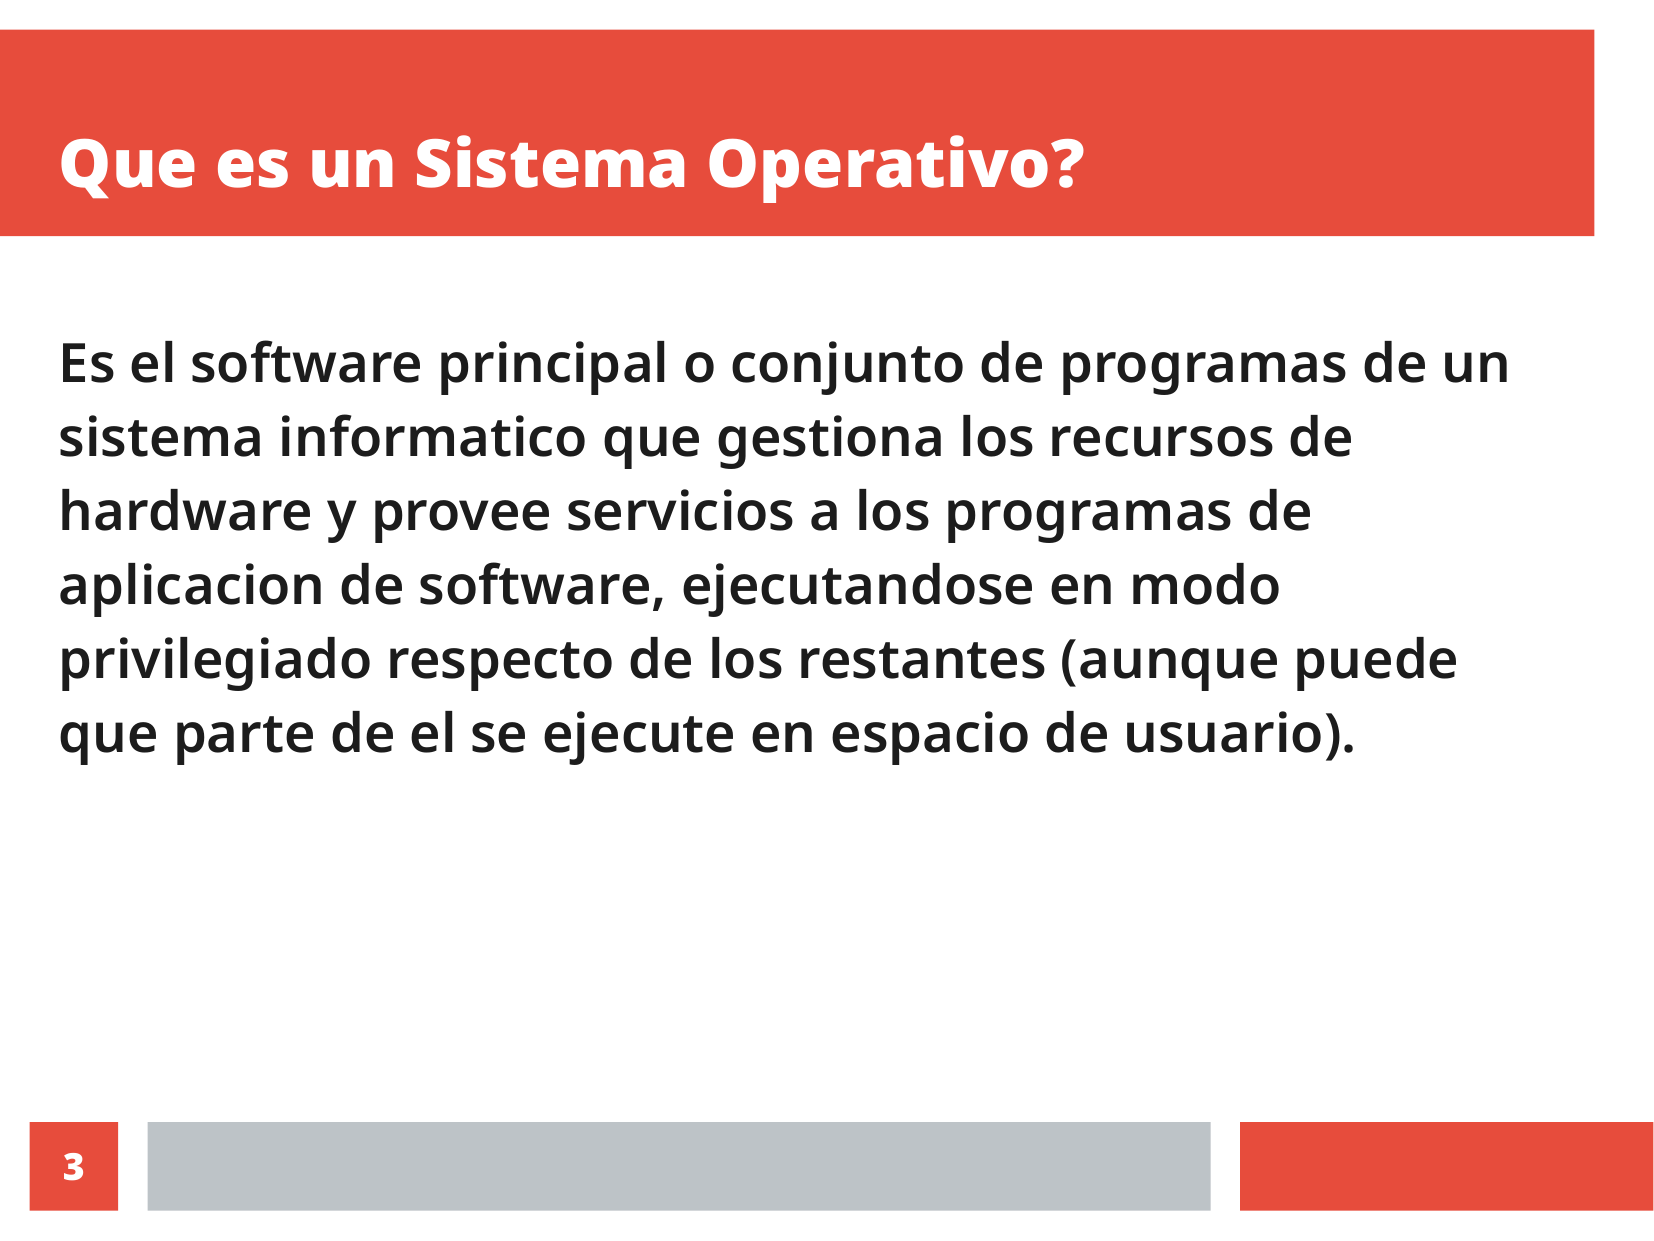

# Que es un Sistema Operativo?
Es el software principal o conjunto de programas de un sistema informatico que gestiona los recursos de hardware y provee servicios a los programas de aplicacion de software, ejecutandose en modo privilegiado respecto de los restantes (aunque puede que parte de el se ejecute en espacio de usuario).
3